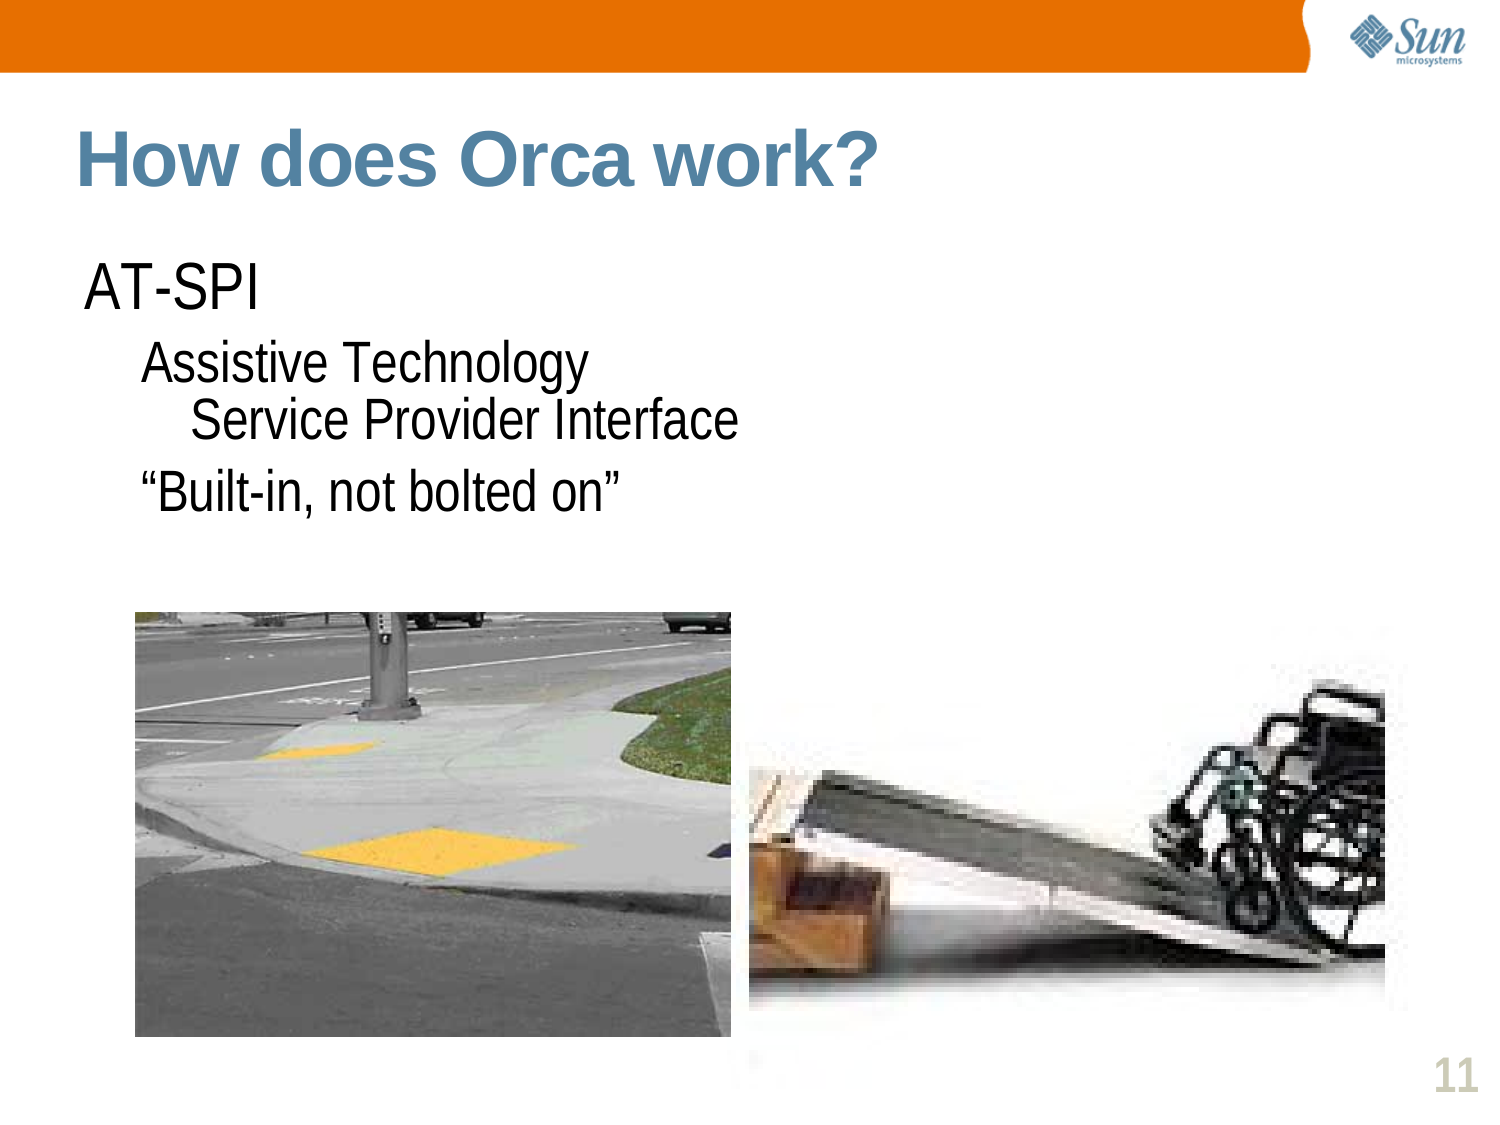

# How does Orca work?
AT-SPI
Assistive Technology
Service Provider Interface
“Built-in, not bolted on”